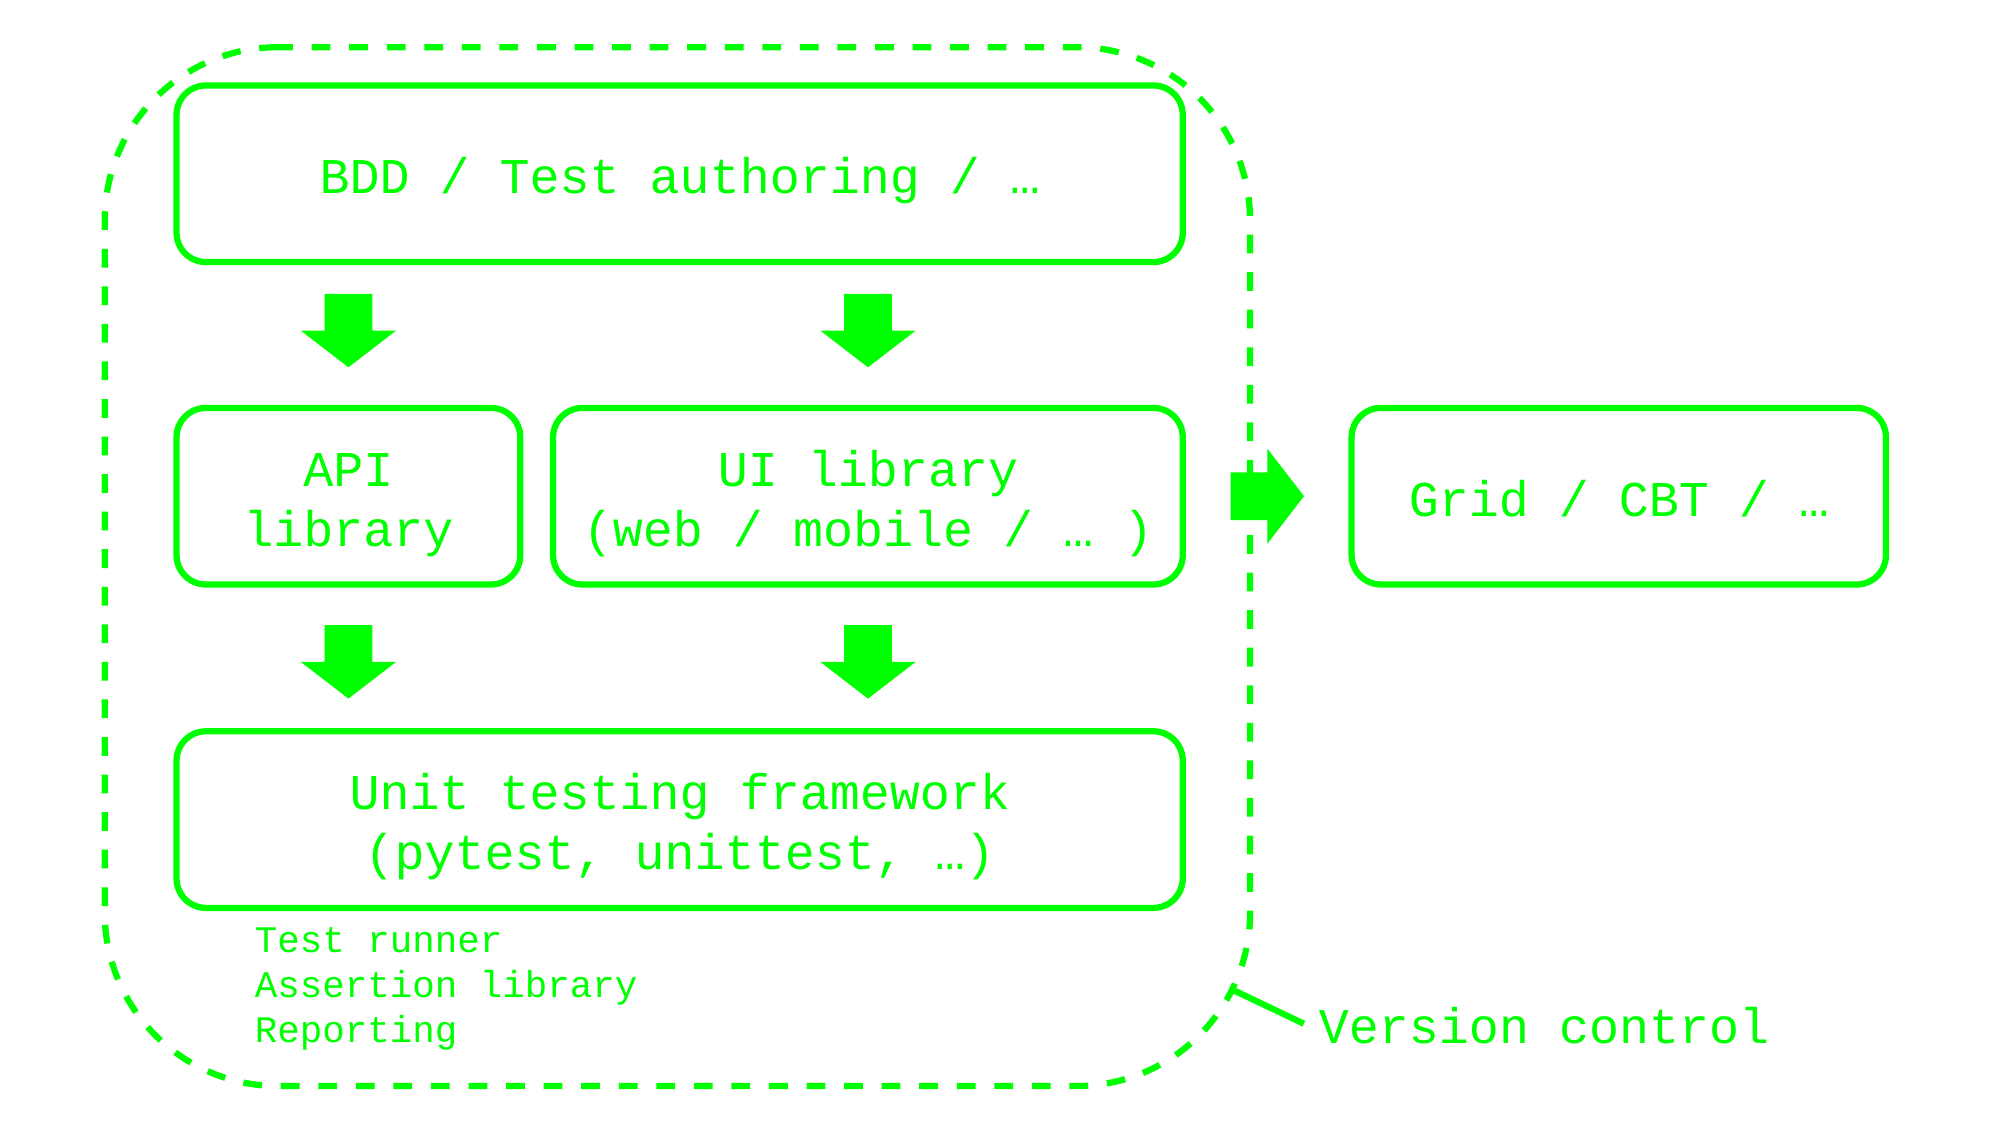

BDD / Test authoring / …
API
library
UI library
(web / mobile / … )
Grid / CBT / …
Unit testing framework
(pytest, unittest, …)
Test runner
Assertion library
Reporting
Version control